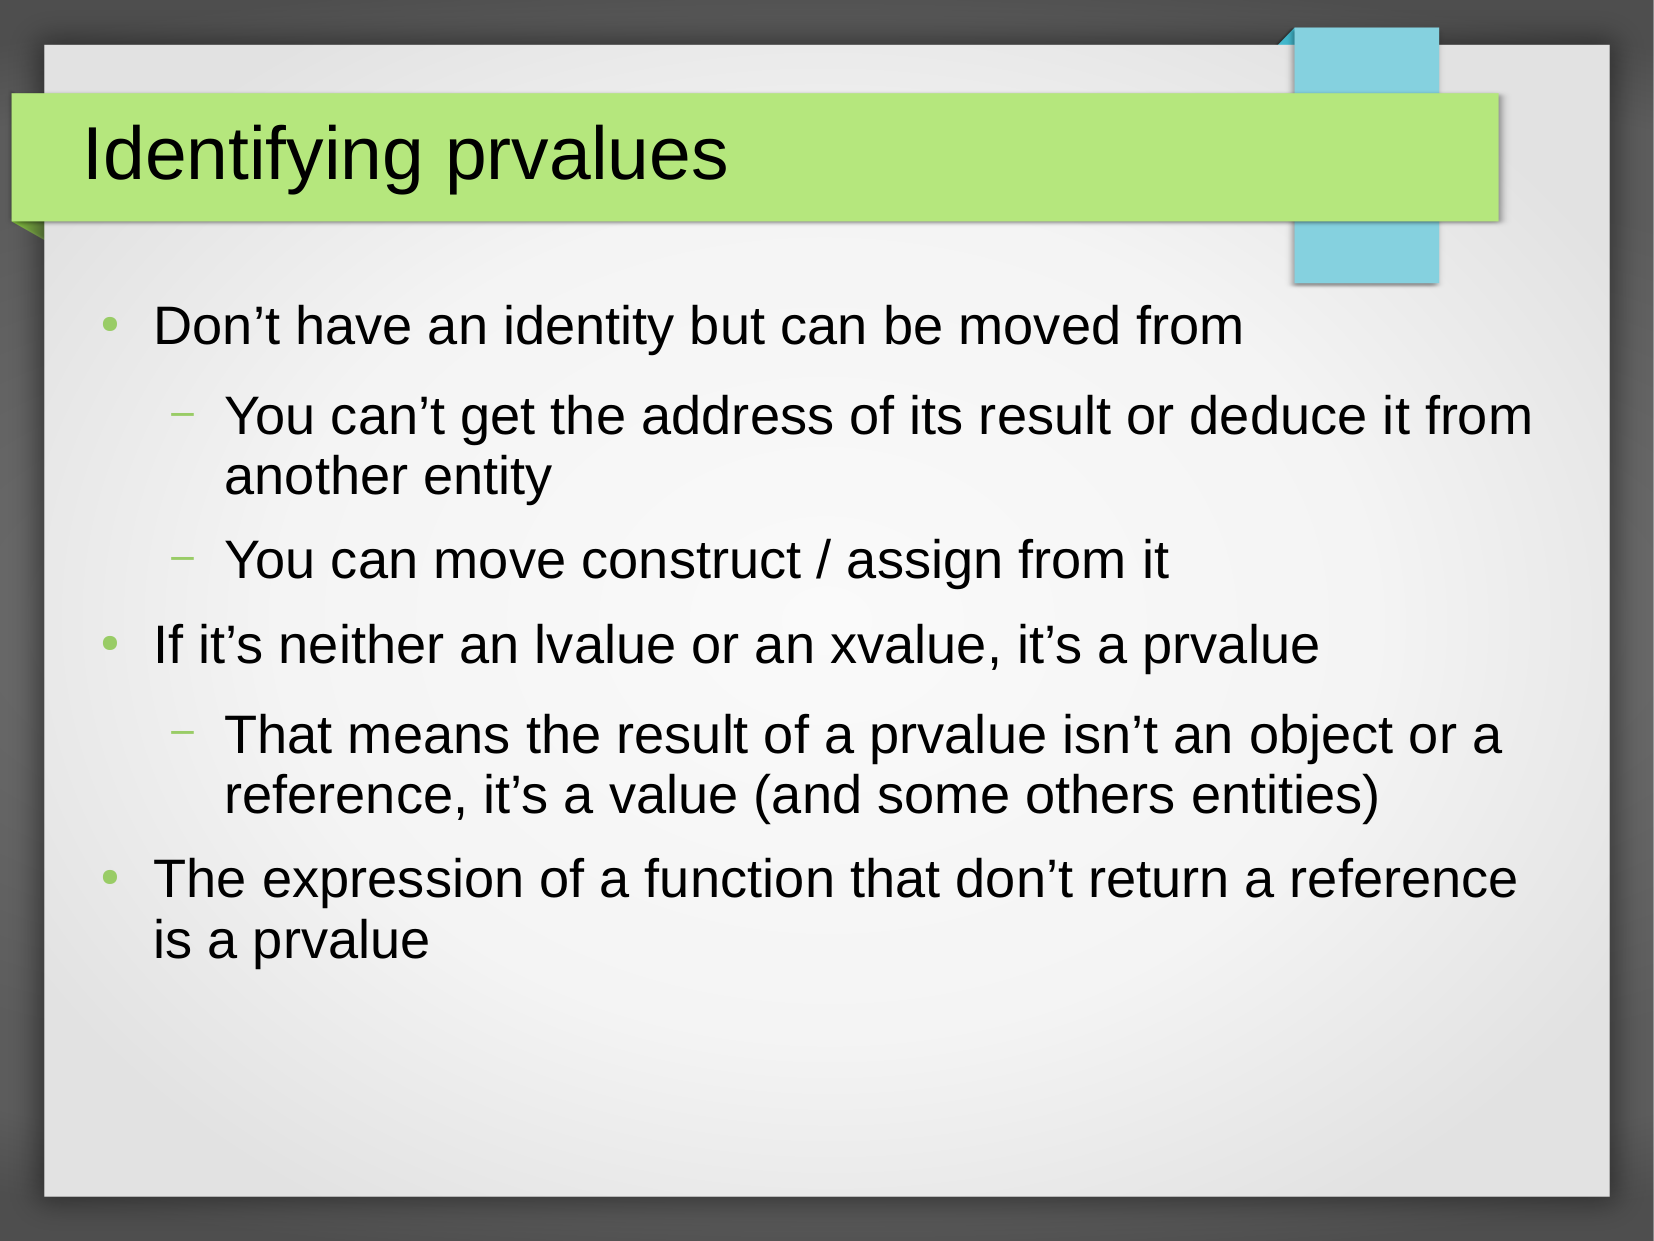

# Identifying prvalues
Don’t have an identity but can be moved from
You can’t get the address of its result or deduce it from another entity
You can move construct / assign from it
If it’s neither an lvalue or an xvalue, it’s a prvalue
That means the result of a prvalue isn’t an object or a reference, it’s a value (and some others entities)
The expression of a function that don’t return a reference is a prvalue